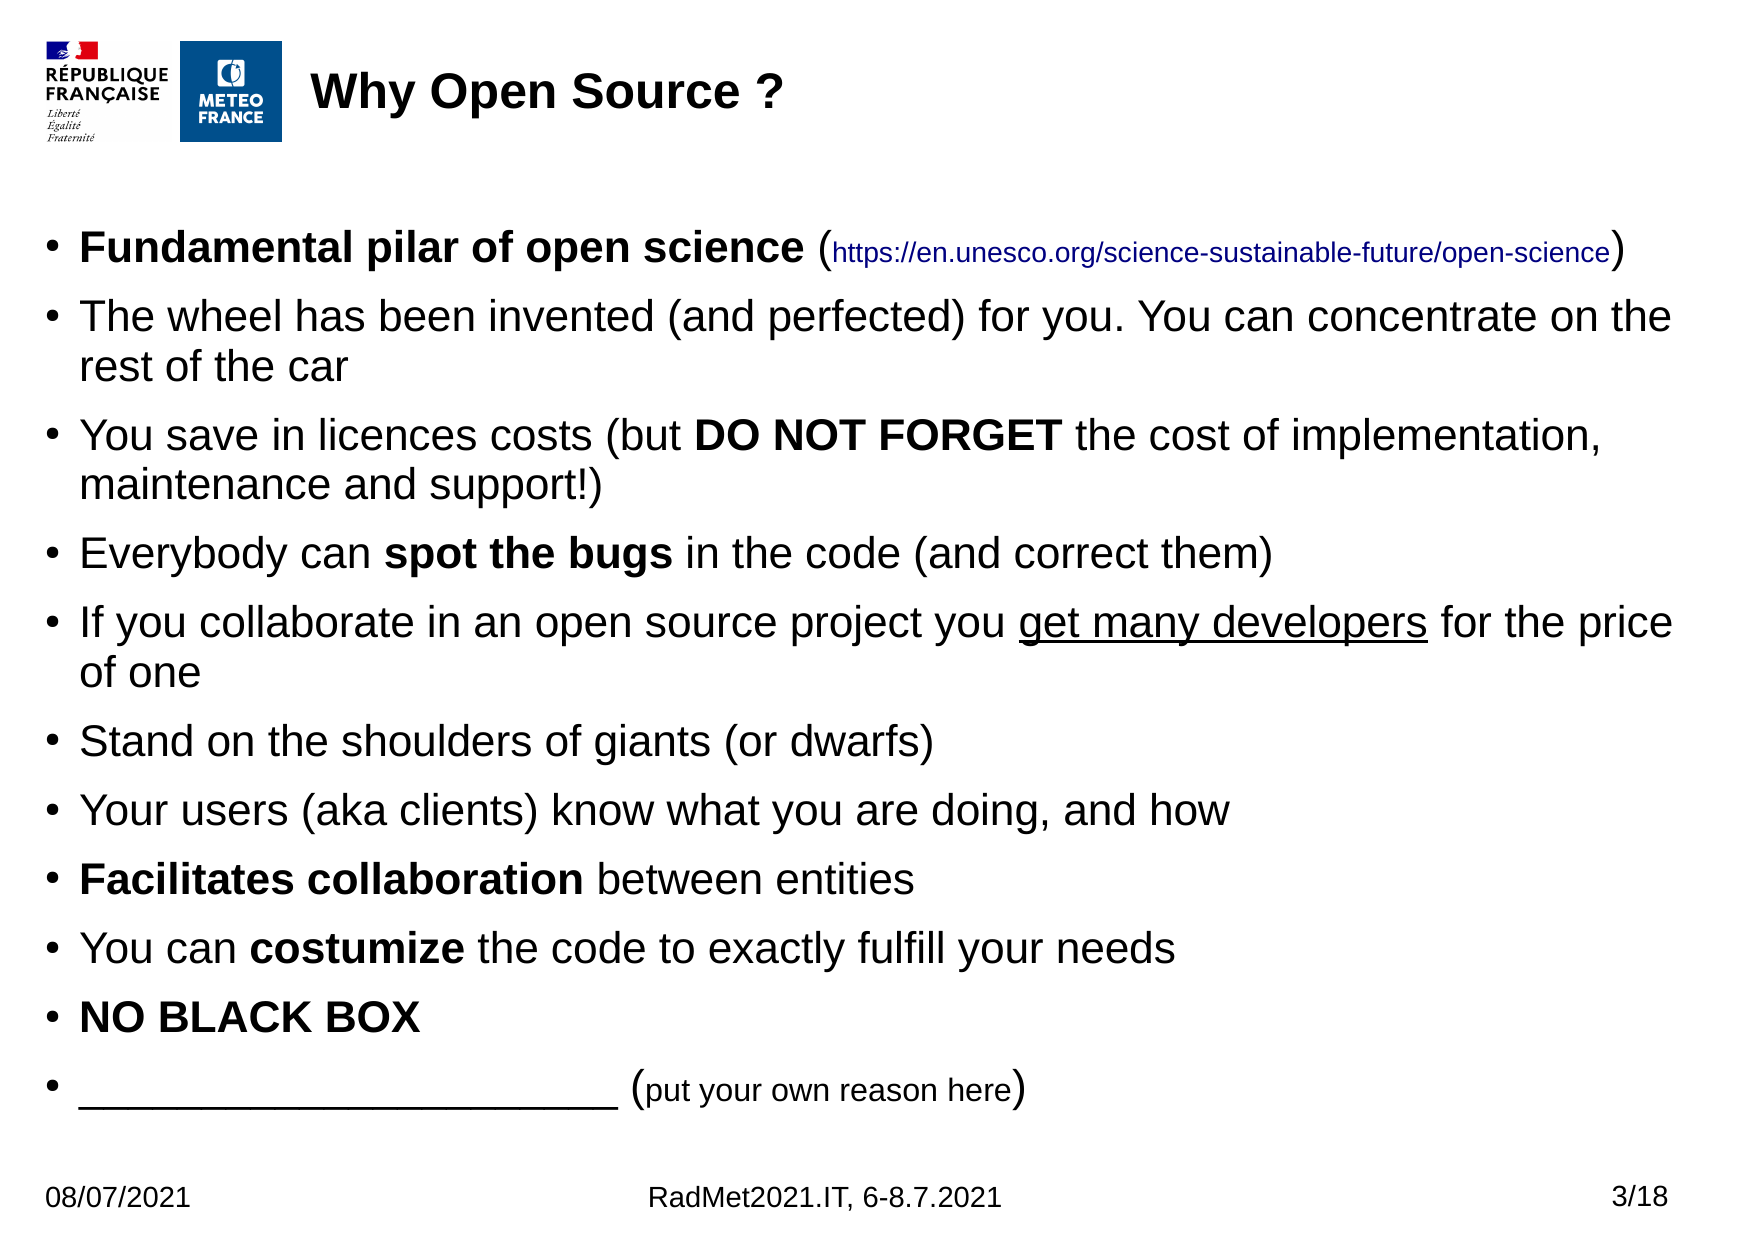

# Why Open Source ?
Fundamental pilar of open science (https://en.unesco.org/science-sustainable-future/open-science)
The wheel has been invented (and perfected) for you. You can concentrate on the rest of the car
You save in licences costs (but DO NOT FORGET the cost of implementation, maintenance and support!)
Everybody can spot the bugs in the code (and correct them)
If you collaborate in an open source project you get many developers for the price of one
Stand on the shoulders of giants (or dwarfs)
Your users (aka clients) know what you are doing, and how
Facilitates collaboration between entities
You can costumize the code to exactly fulfill your needs
NO BLACK BOX
______________________ (put your own reason here)
3
08/07/2021
RadMet2021.IT, 6-8.7.2021